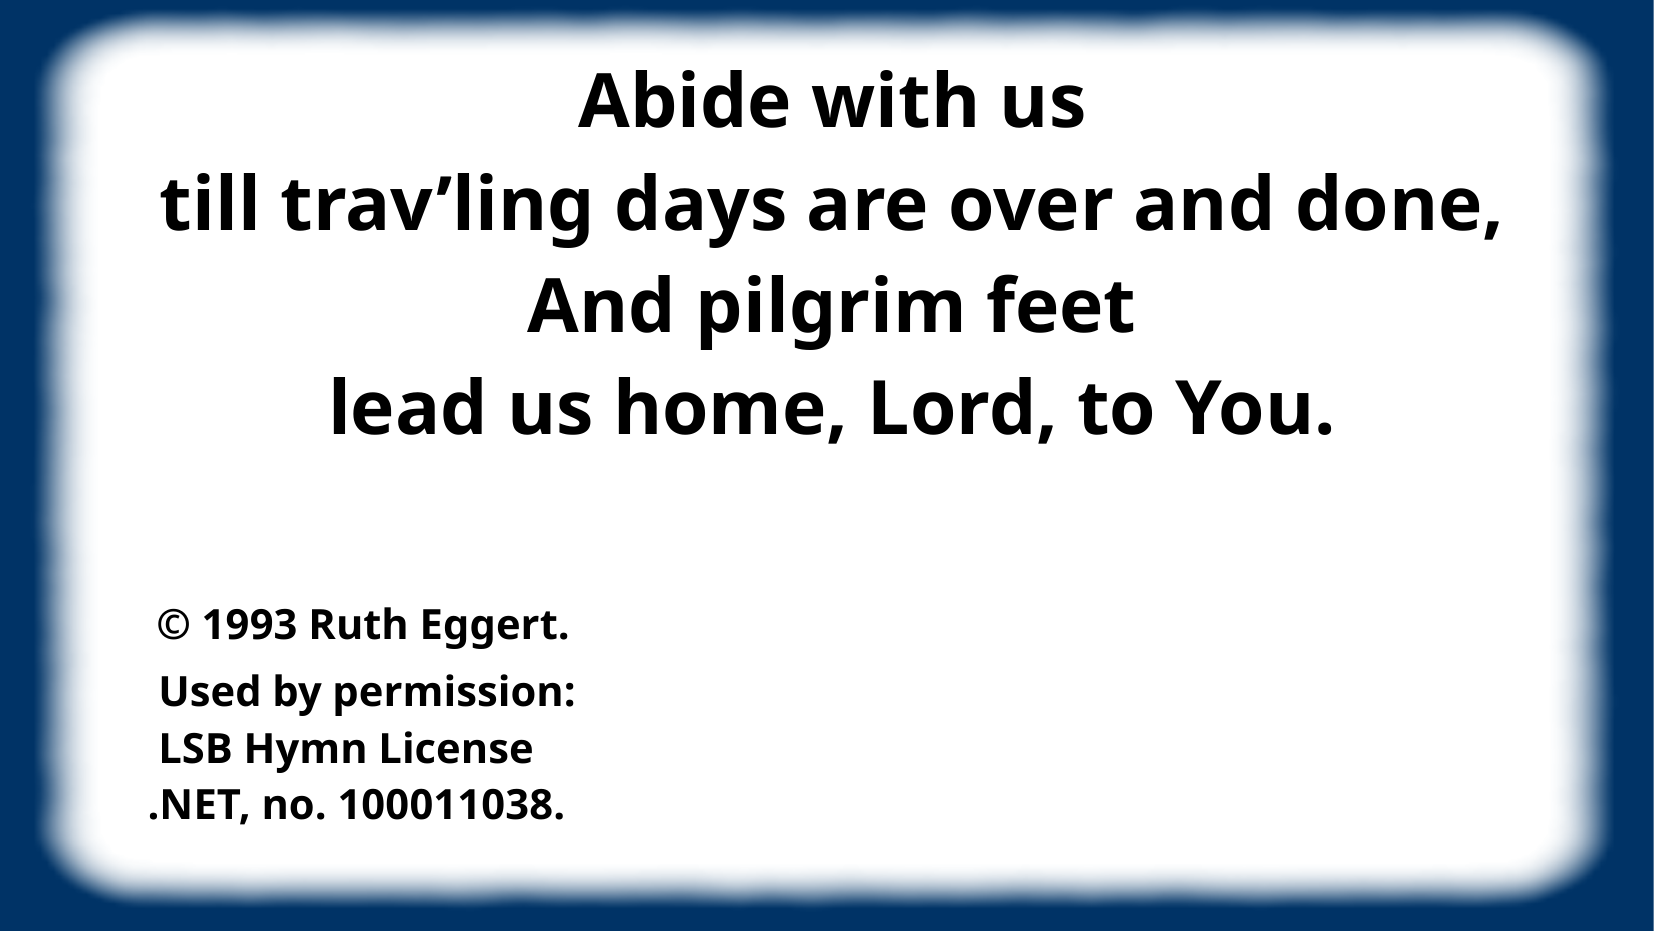

Abide with us
till trav’ling days are over and done,
And pilgrim feet
lead us home, Lord, to You.
 © 1993 Ruth Eggert.
 Used by permission:
 LSB Hymn License
 .NET, no. 100011038.